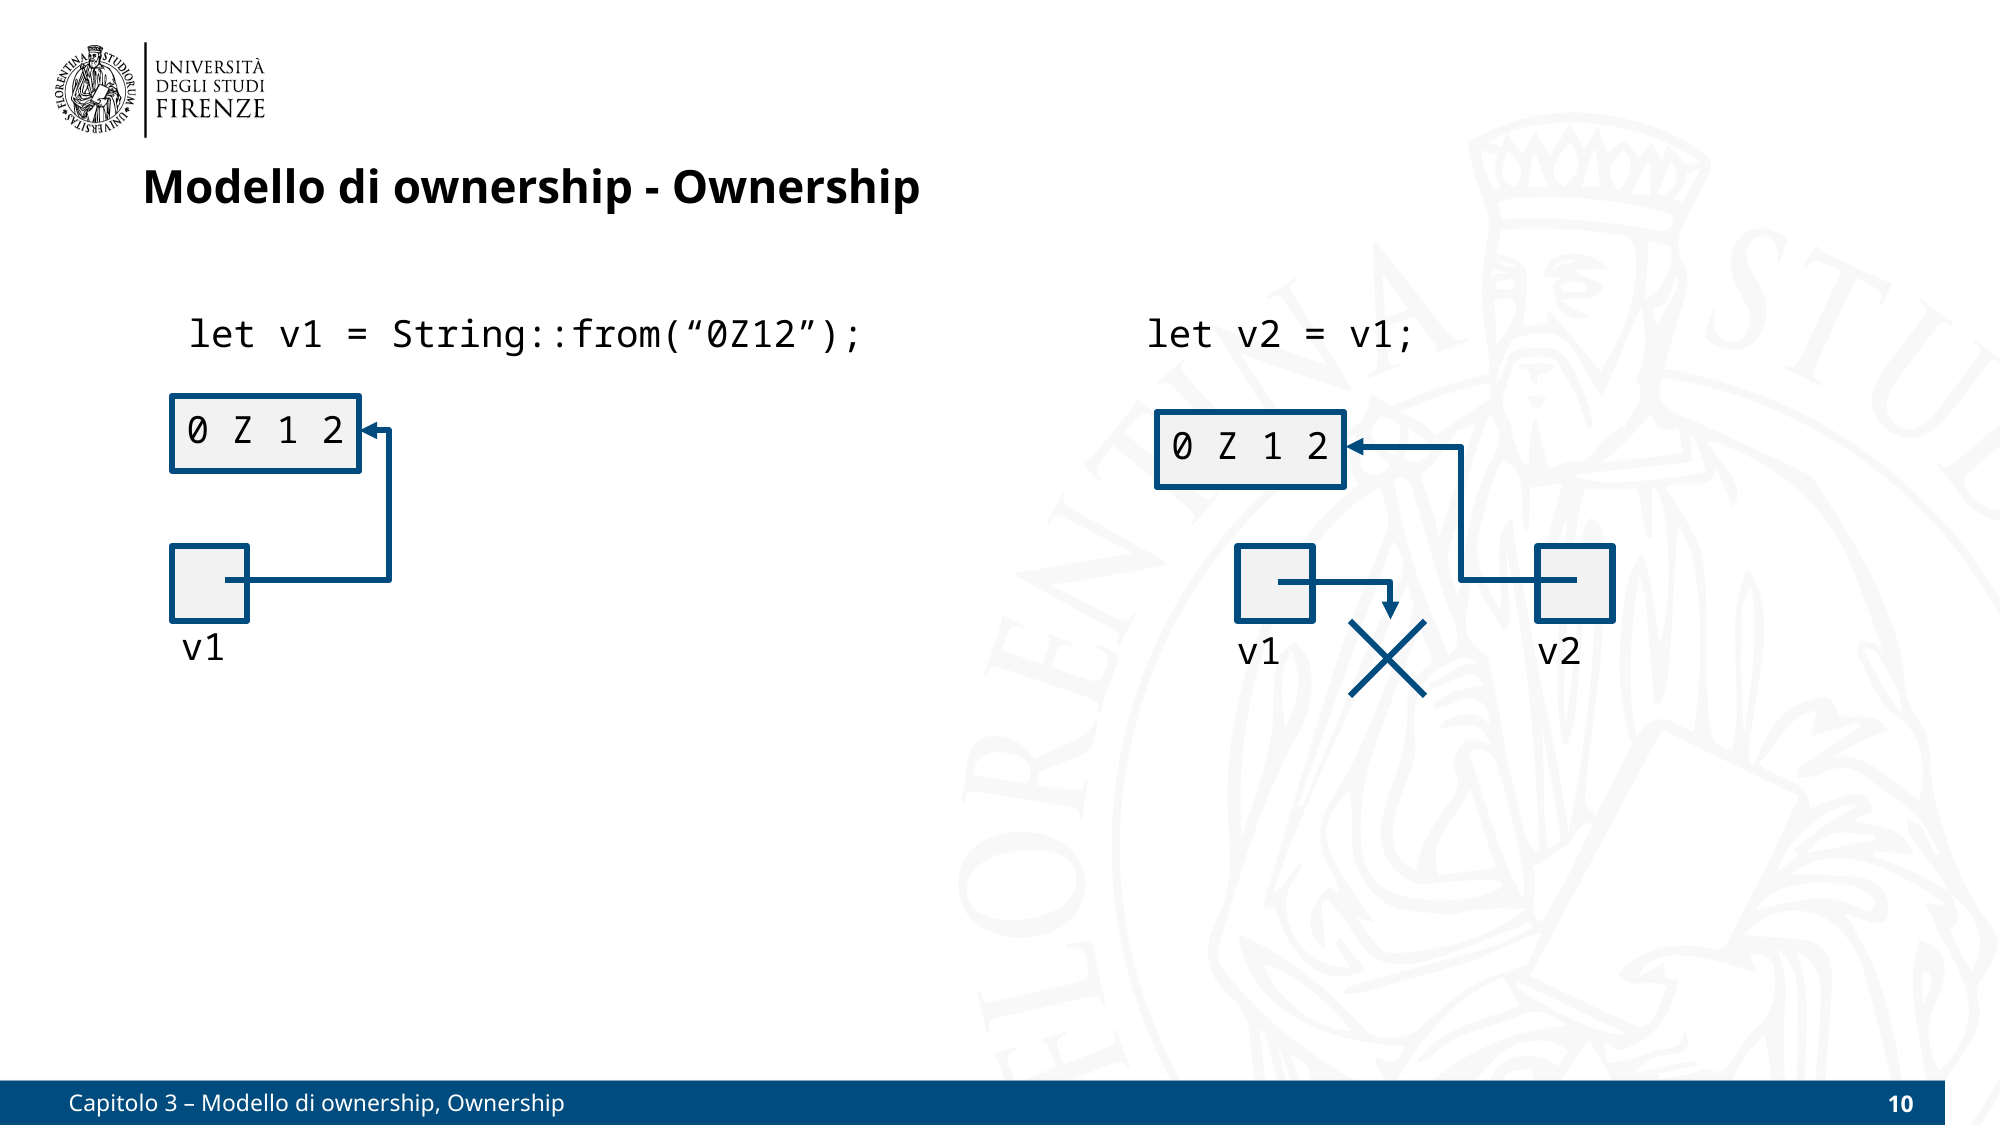

Modello di ownership - Ownership
let v1 = String::from(“0Z12”);
let v2 = v1;
0 Z 1 2
0 Z 1 2
v1
v1
v2
# Capitolo 3 – Modello di ownership, Ownership